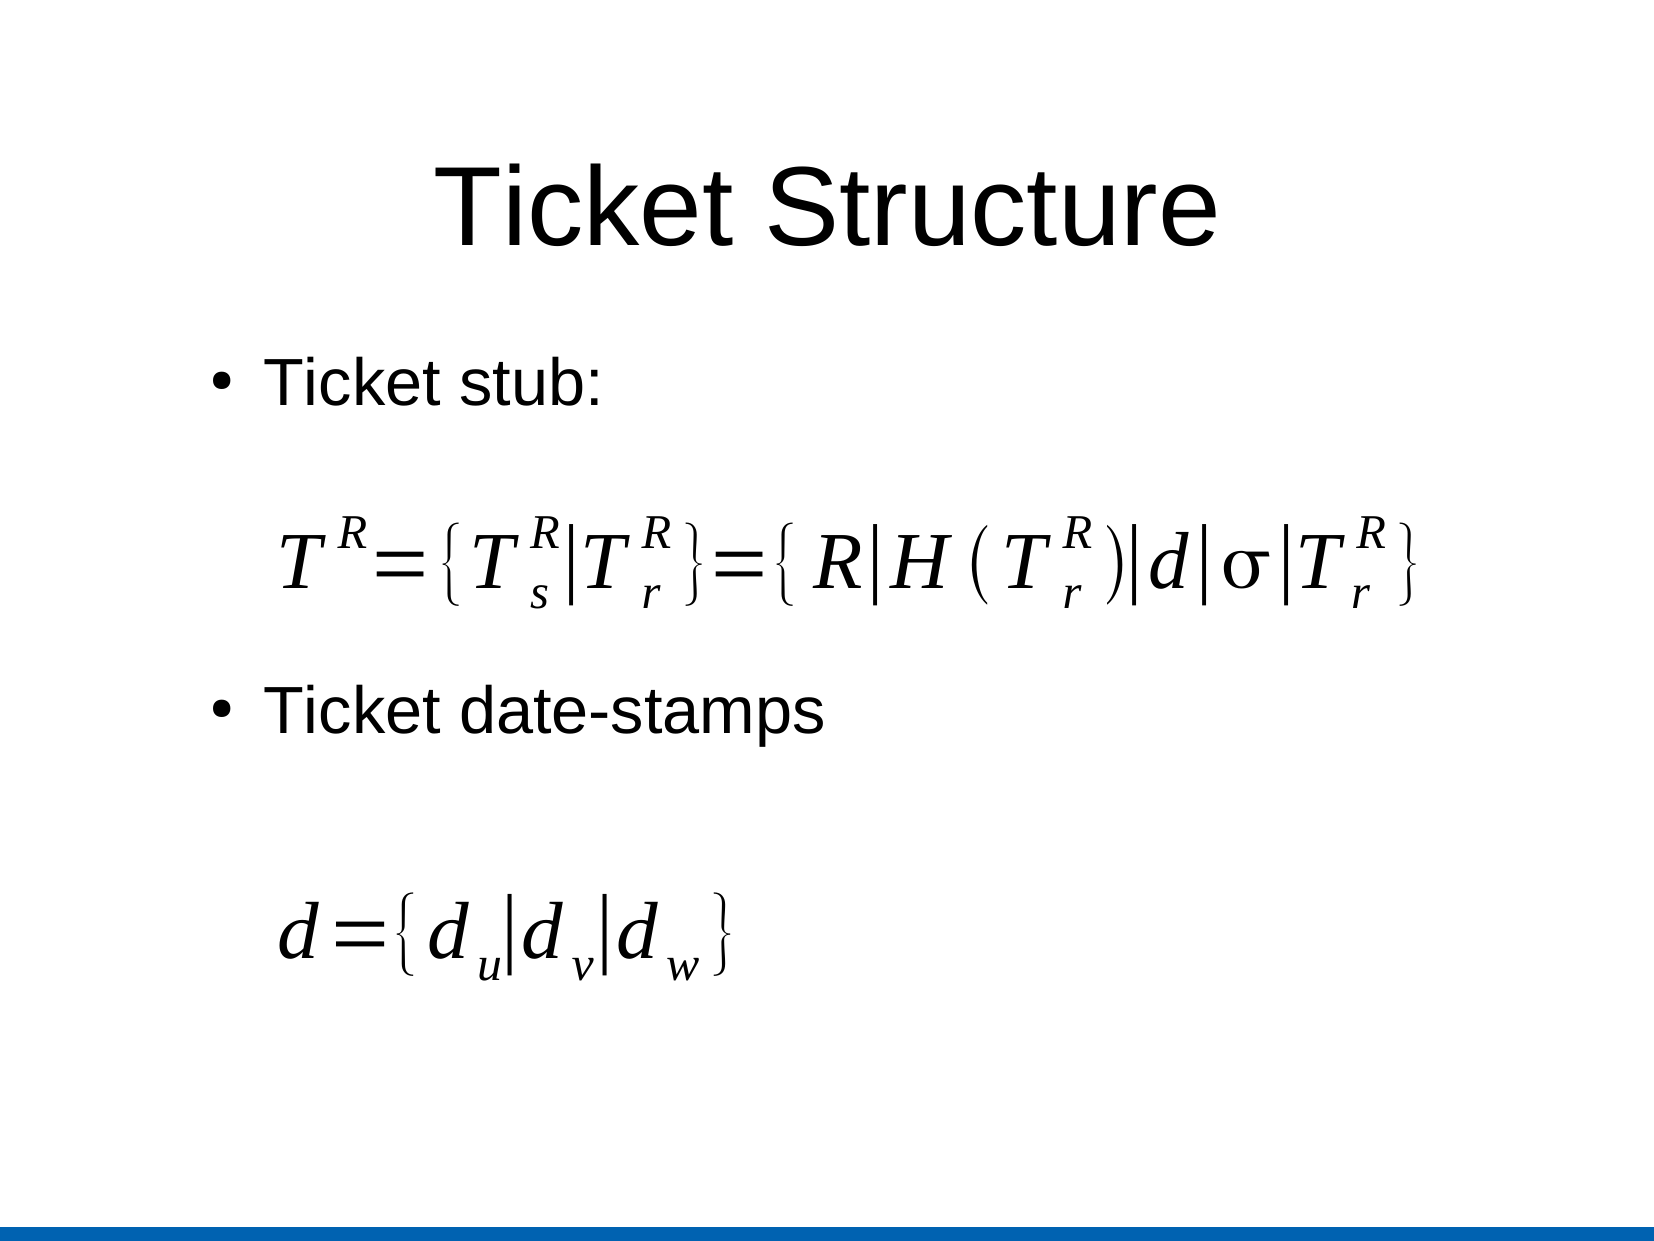

# Ticket Structure
Ticket stub:
Ticket date-stamps